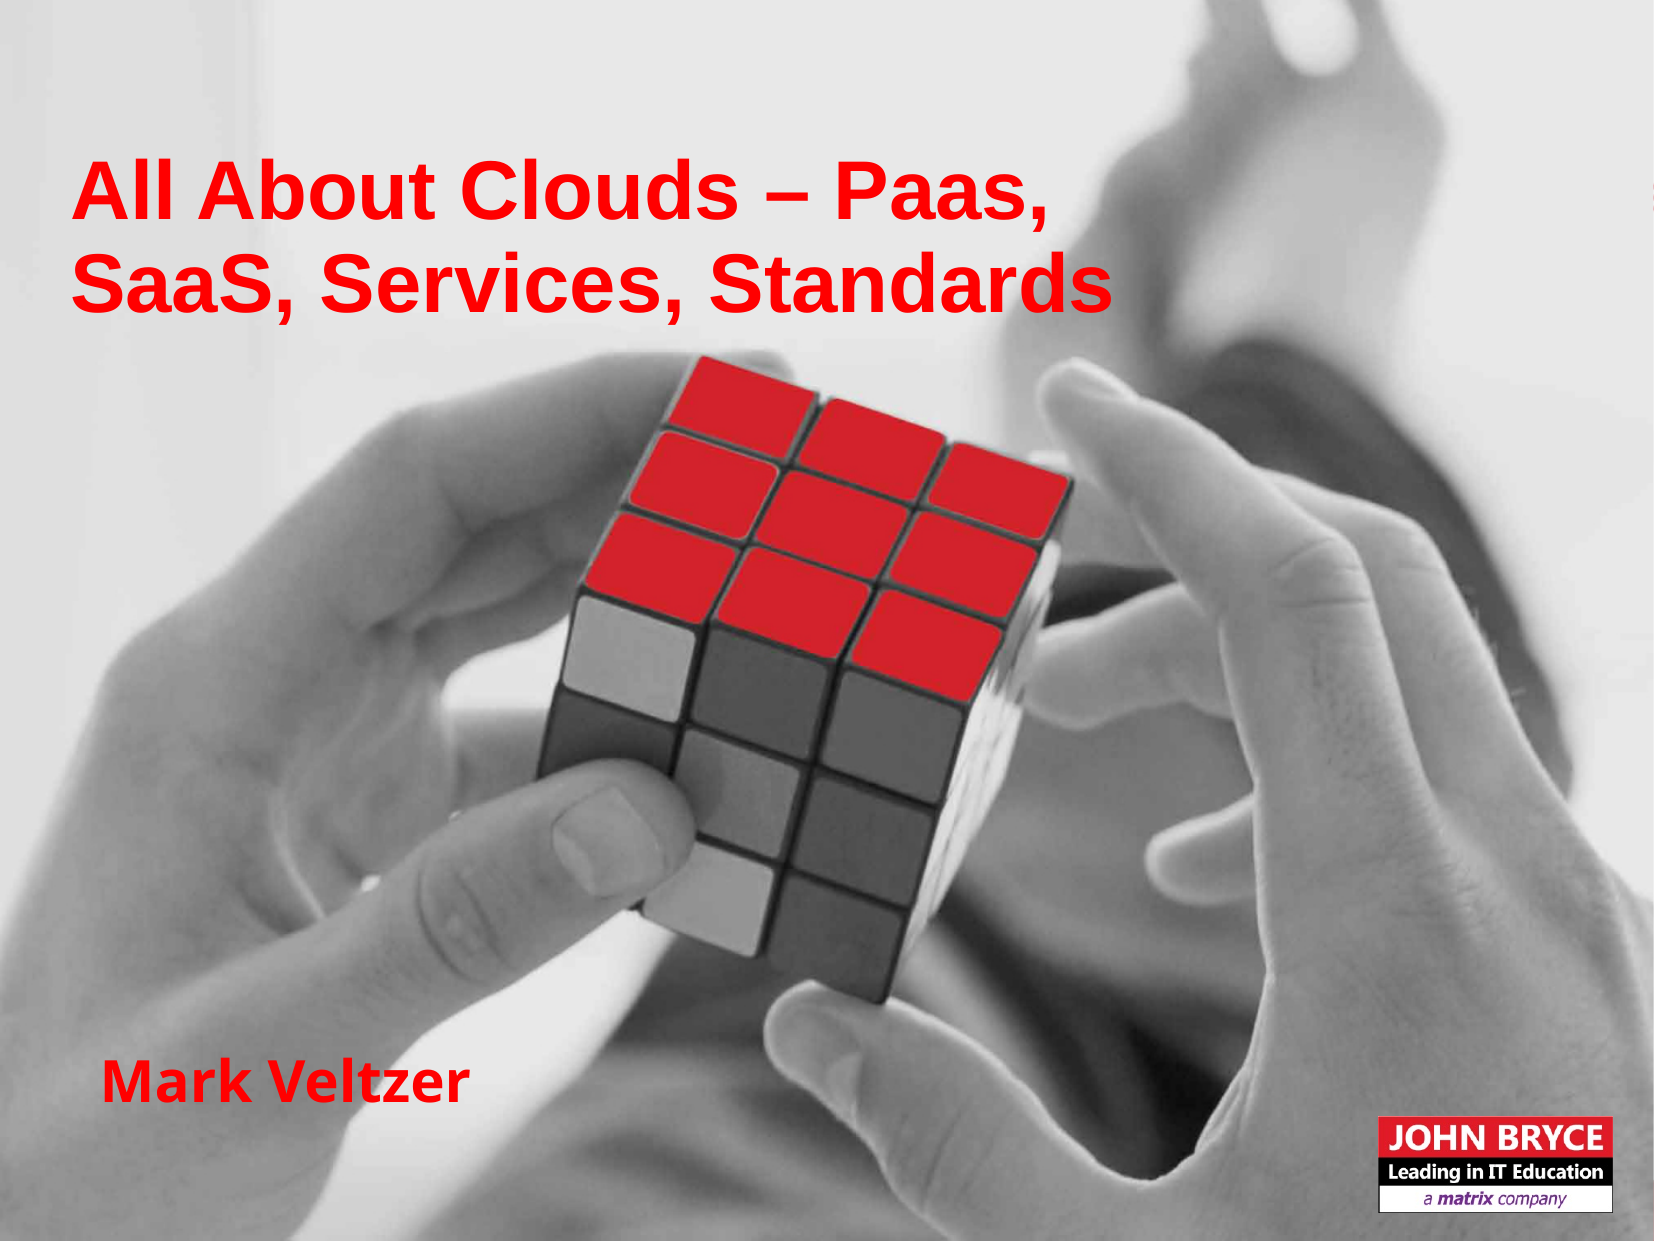

# All About Clouds – Paas, SaaS, Services, Standards
Mark Veltzer